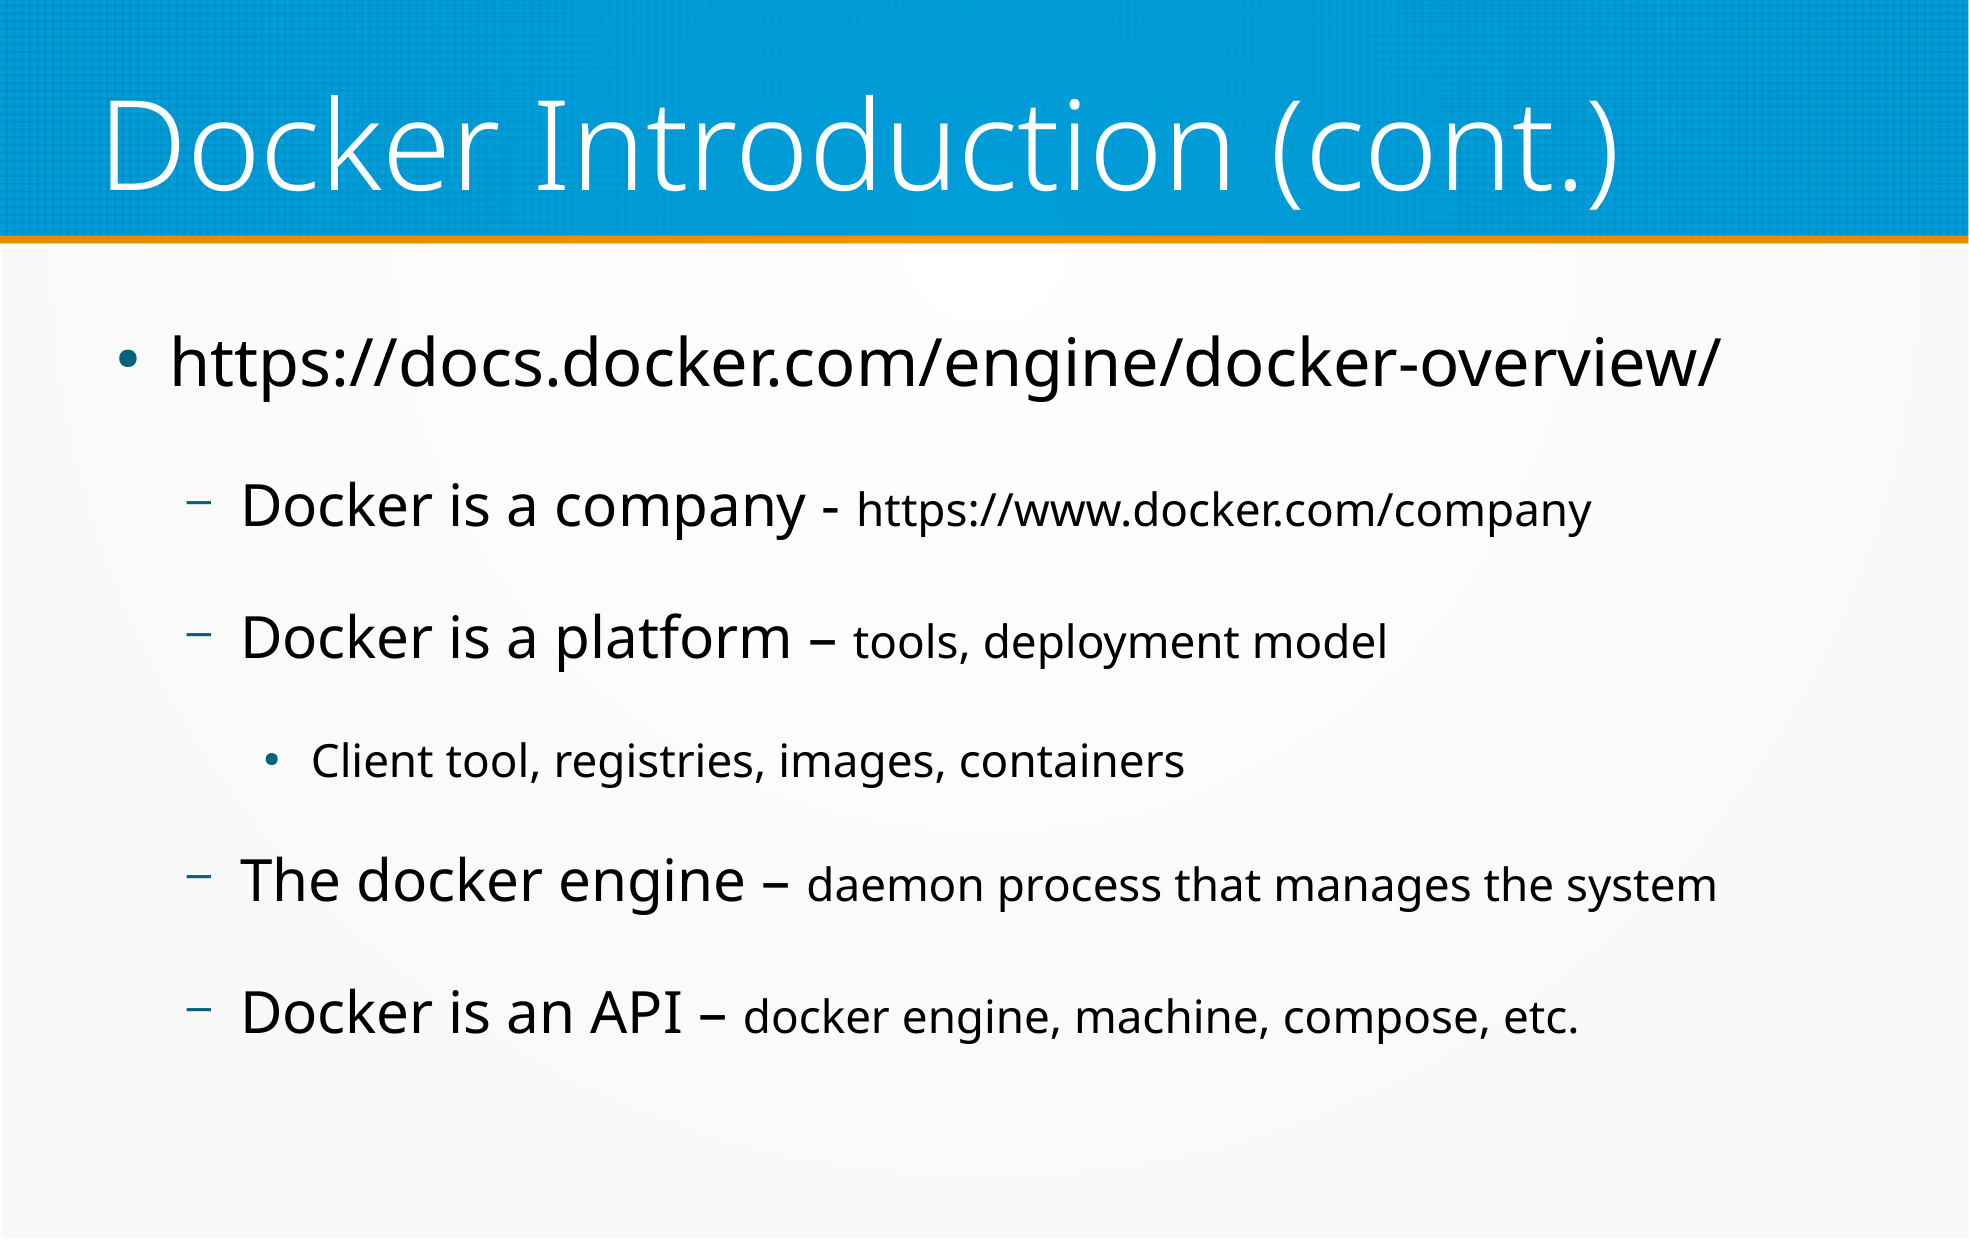

# Docker Introduction (cont.)
https://docs.docker.com/engine/docker-overview/
Docker is a company - https://www.docker.com/company
Docker is a platform – tools, deployment model
Client tool, registries, images, containers
The docker engine – daemon process that manages the system
Docker is an API – docker engine, machine, compose, etc.